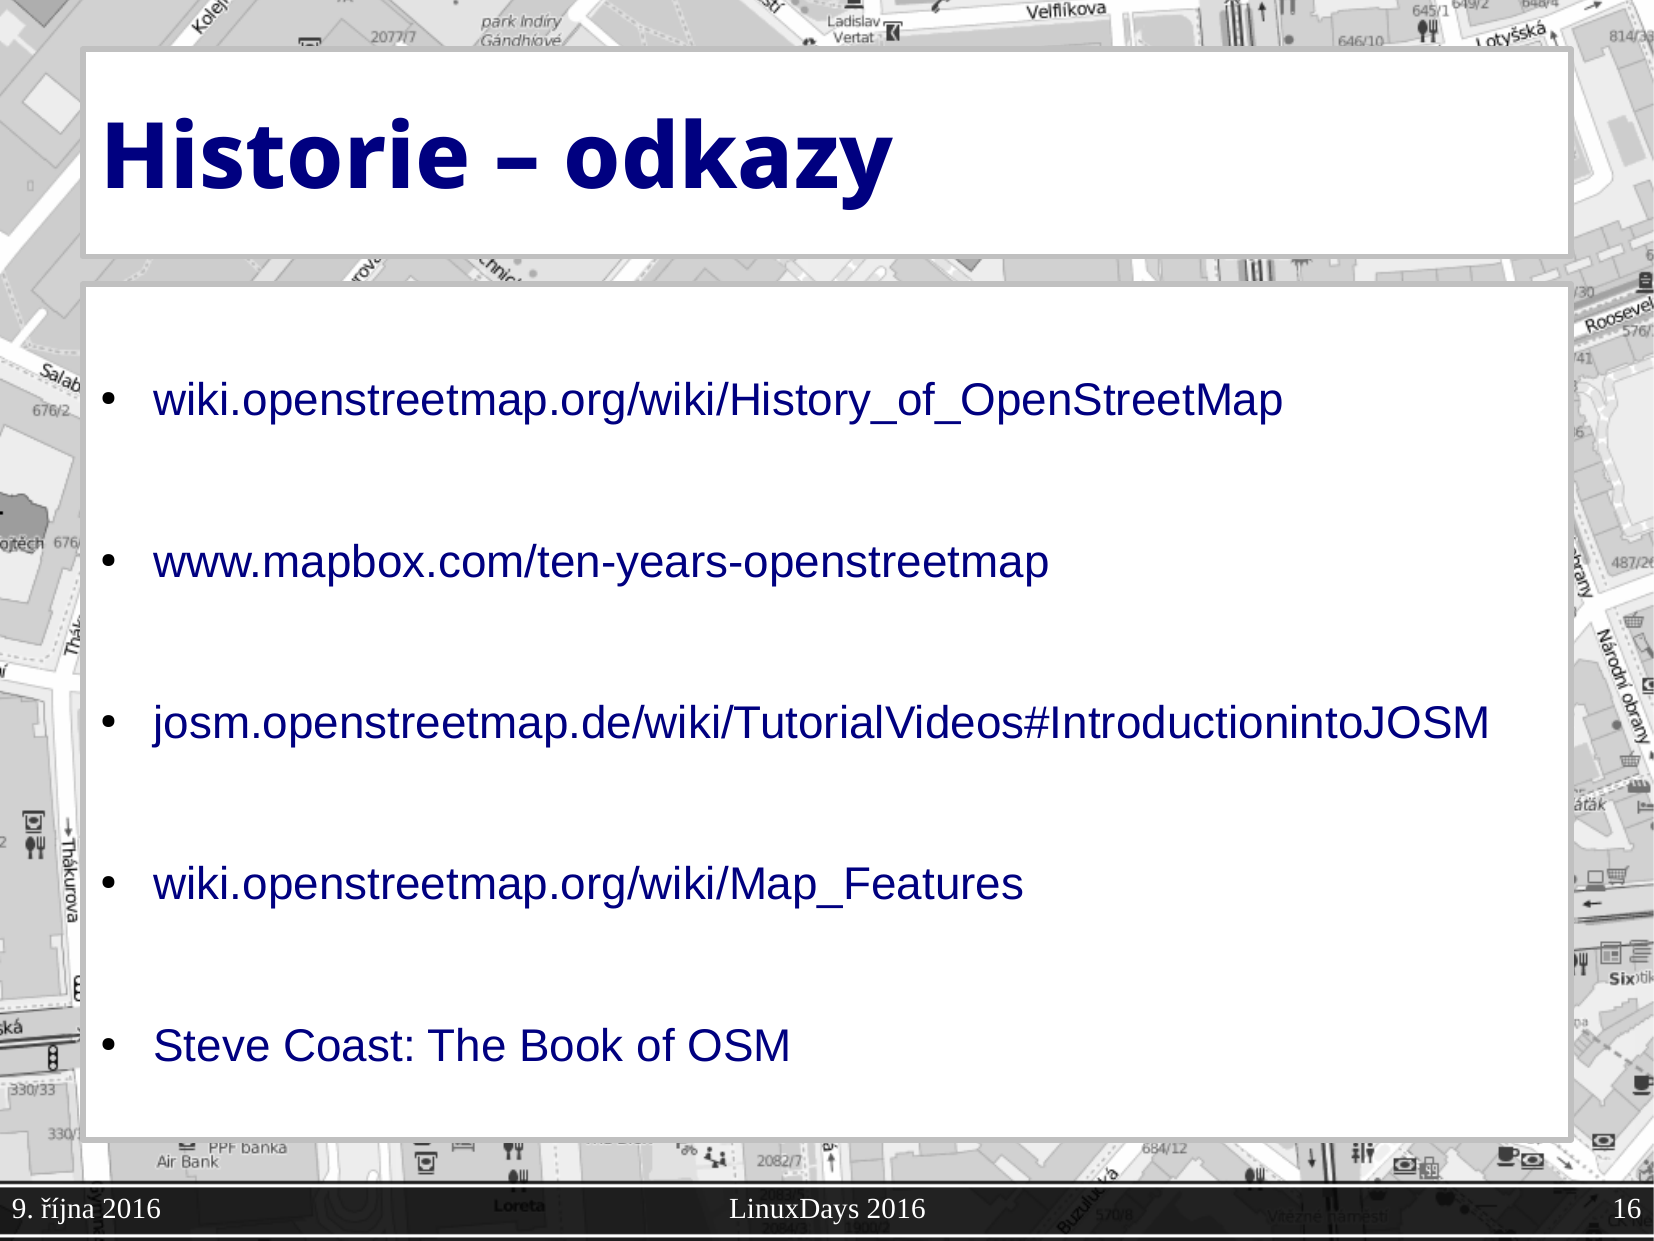

Historie – odkazy
# wiki.openstreetmap.org/wiki/History_of_OpenStreetMap
www.mapbox.com/ten-years-openstreetmap
josm.openstreetmap.de/wiki/TutorialVideos#IntroductionintoJOSM
wiki.openstreetmap.org/wiki/Map_Features
Steve Coast: The Book of OSM
18. listopadu 2015
Marián Kyral - GISday 2015, Praha
16